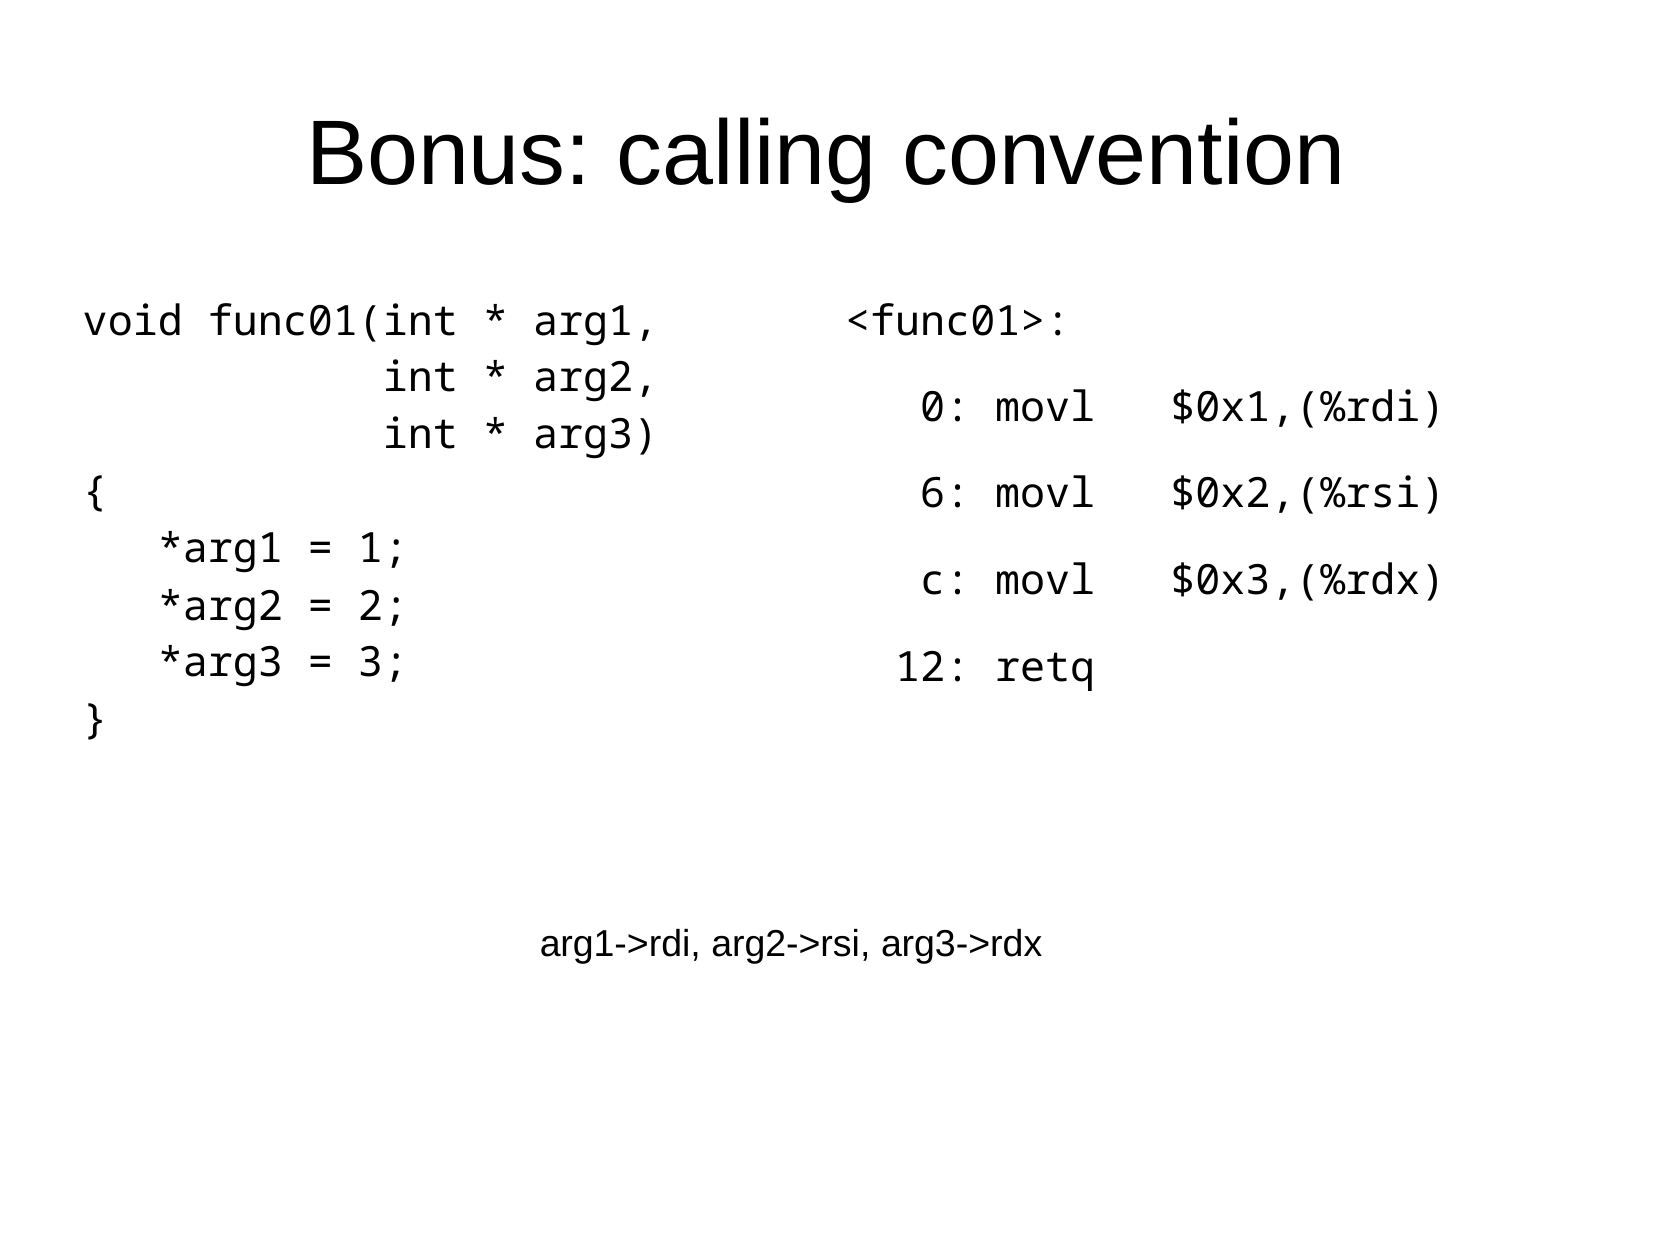

# Bonus: calling convention
void func01(int * arg1,
 int * arg2,
 int * arg3)
{
 *arg1 = 1;
 *arg2 = 2;
 *arg3 = 3;
}
<func01>:
 0:	movl $0x1,(%rdi)
 6:	movl $0x2,(%rsi)
 c:	movl $0x3,(%rdx)
 12:	retq
arg1->rdi, arg2->rsi, arg3->rdx